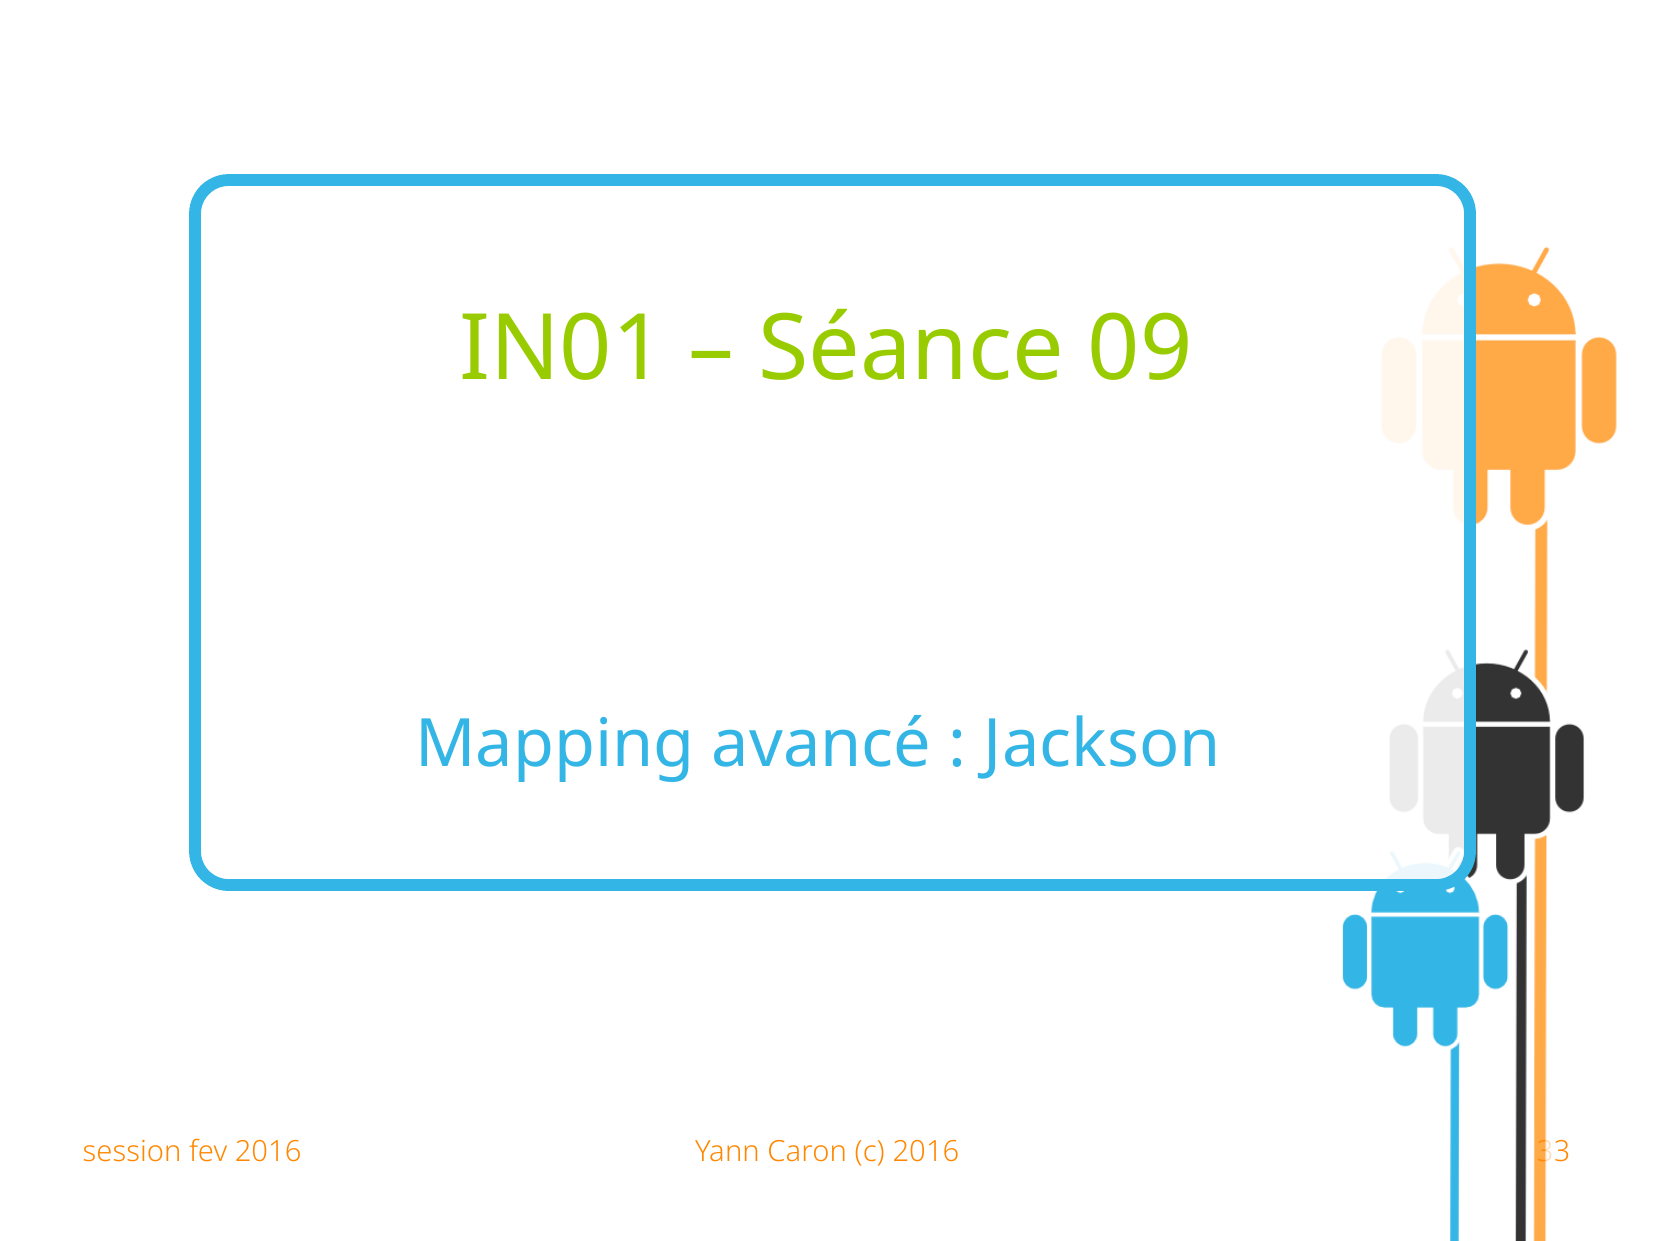

# IN01 – Séance 09
Mapping avancé : Jackson
session fev 2016
Yann Caron (c) 2016
33